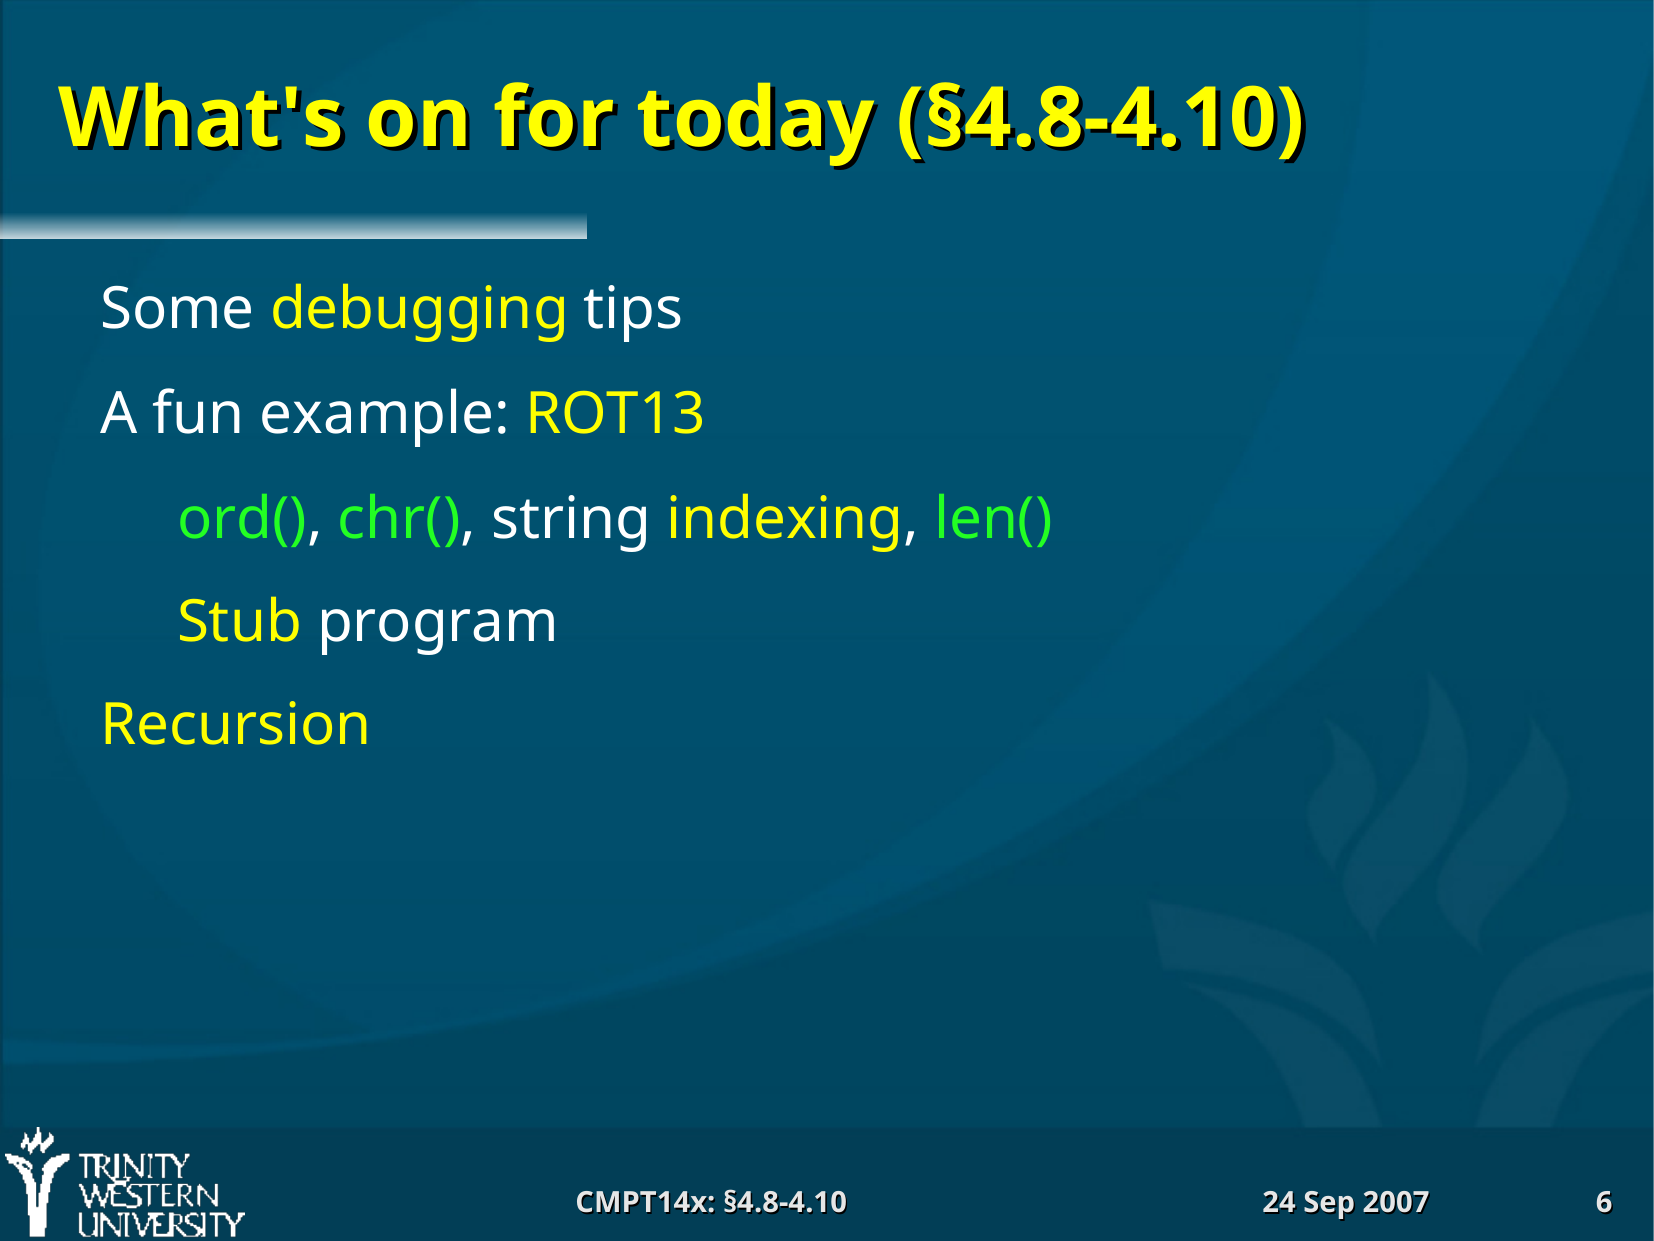

# What's on for today (§4.8-4.10)
Some debugging tips
A fun example: ROT13
ord(), chr(), string indexing, len()
Stub program
Recursion
CMPT14x: §4.8-4.10
24 Sep 2007
6